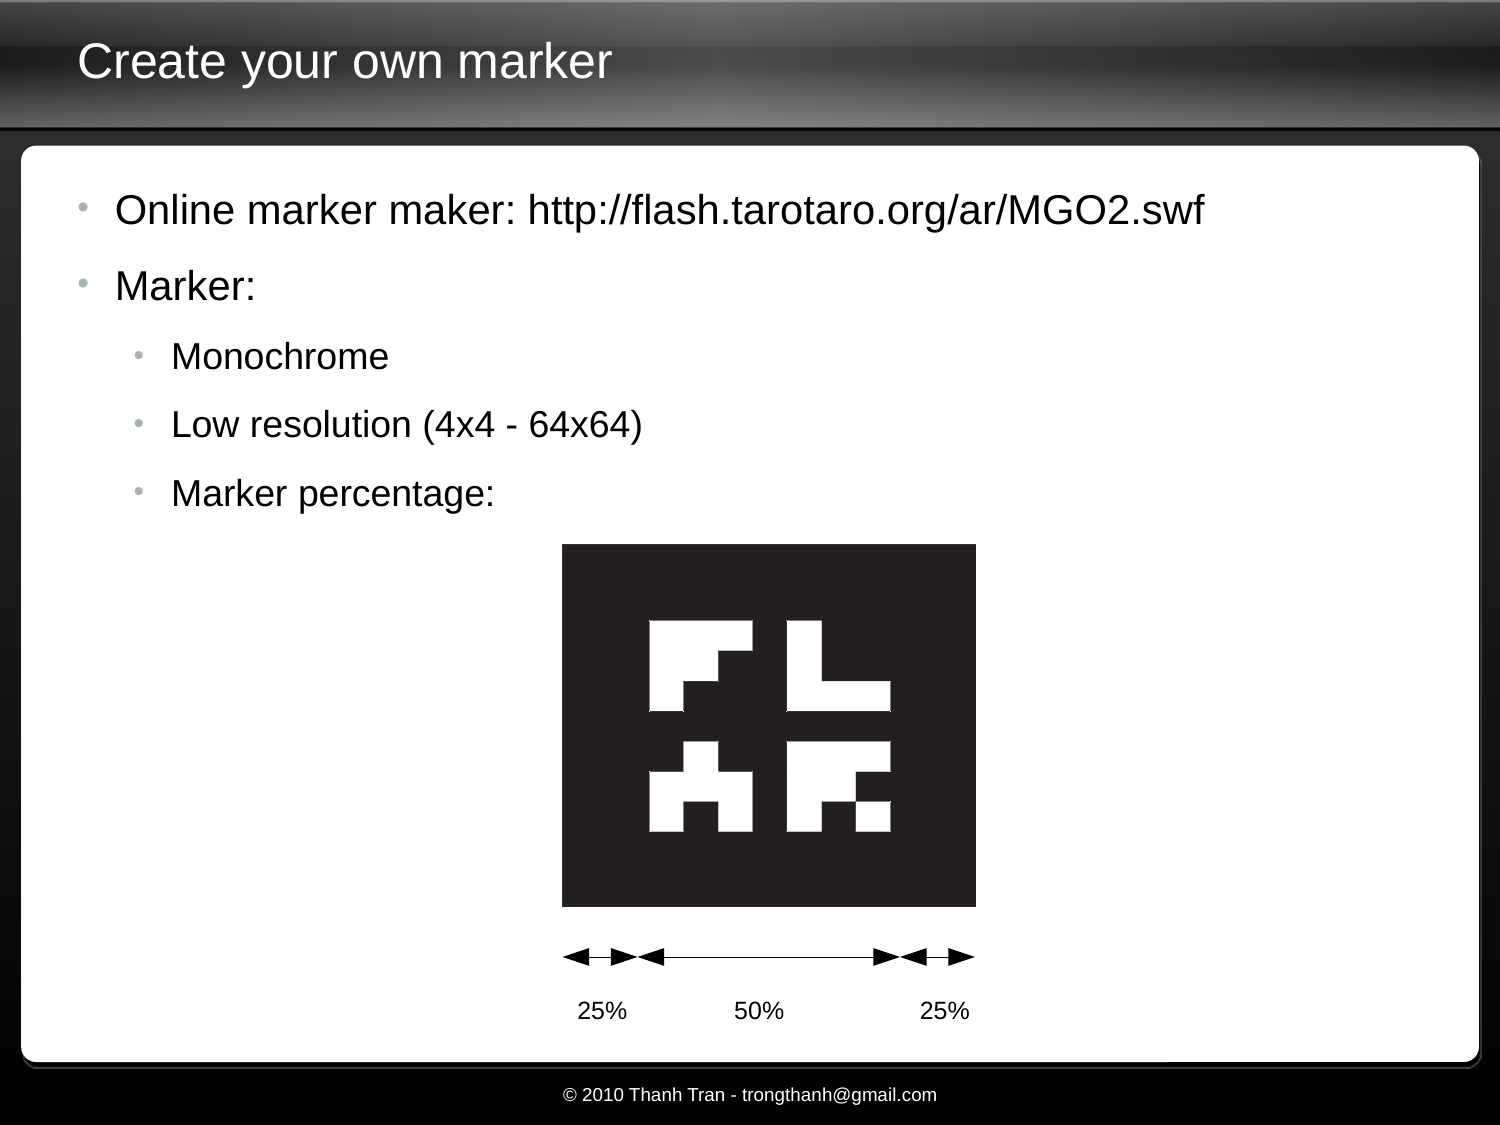

# Create your own marker
Online marker maker: http://flash.tarotaro.org/ar/MGO2.swf
Marker:
Monochrome
Low resolution (4x4 - 64x64)
Marker percentage:
25%
50%
25%
© 2010 Thanh Tran - trongthanh@gmail.com